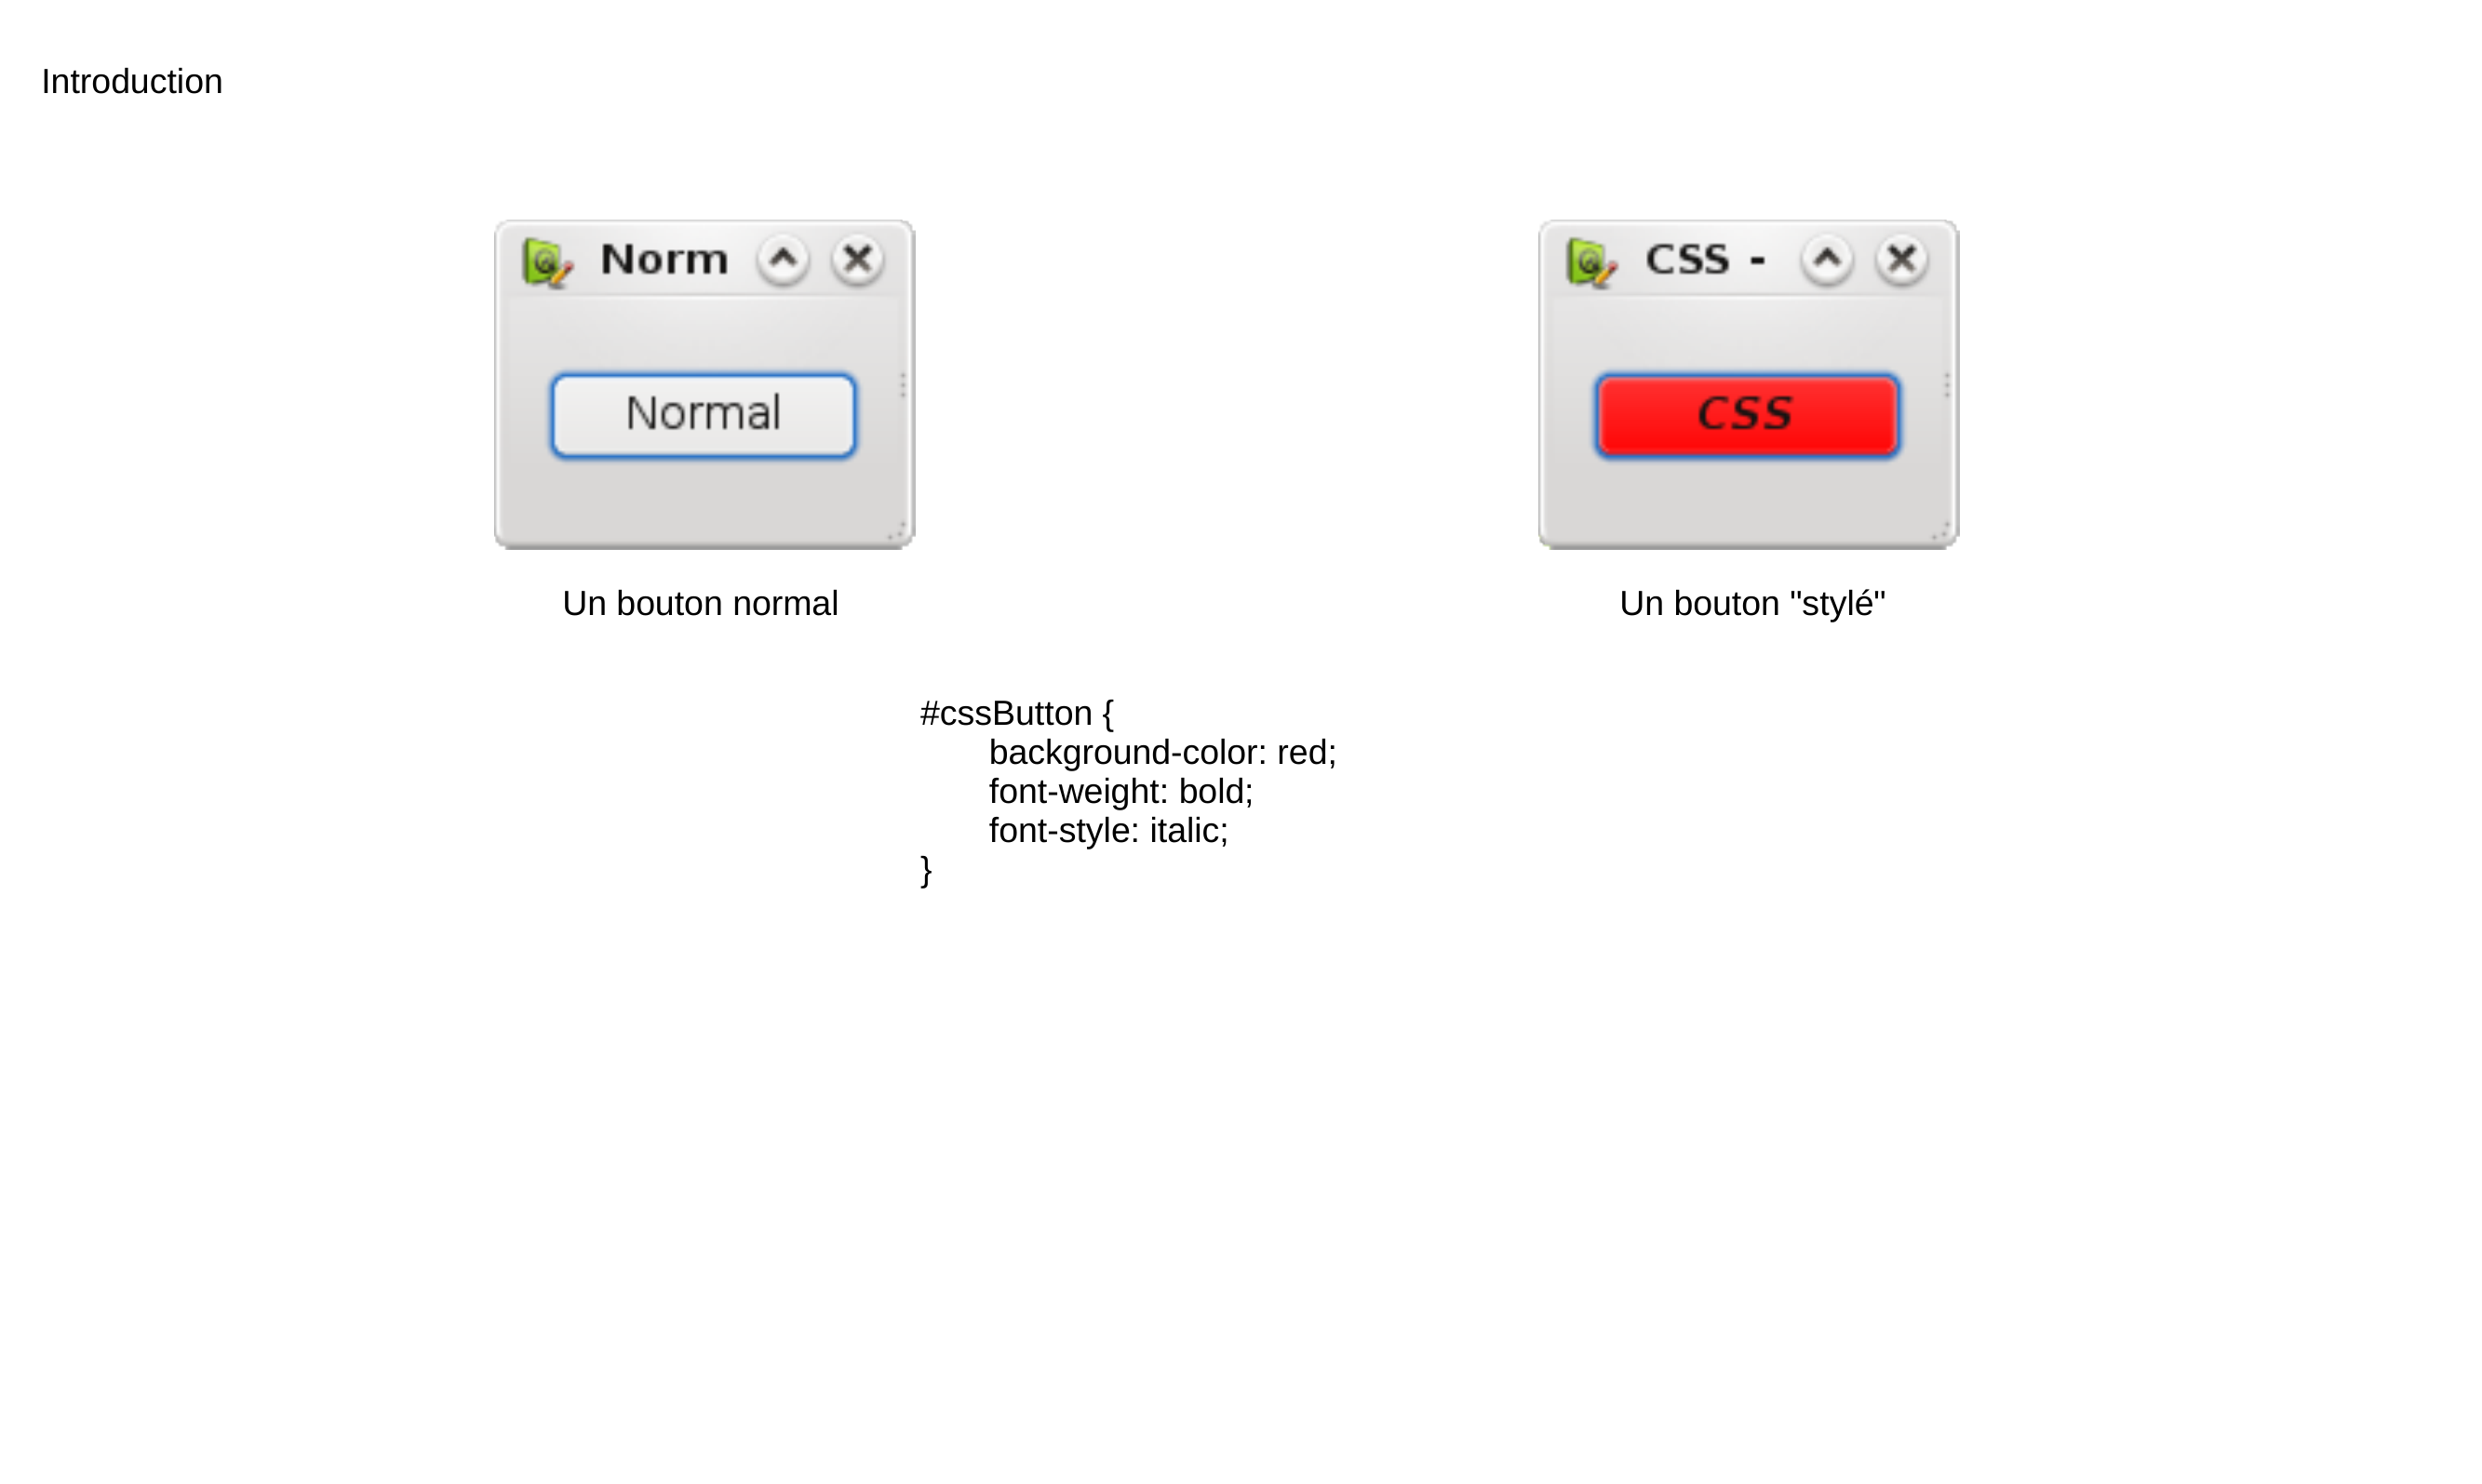

Introduction
Un bouton normal
Un bouton "stylé"
#cssButton {
	background-color: red;
	font-weight: bold;
	font-style: italic;
}